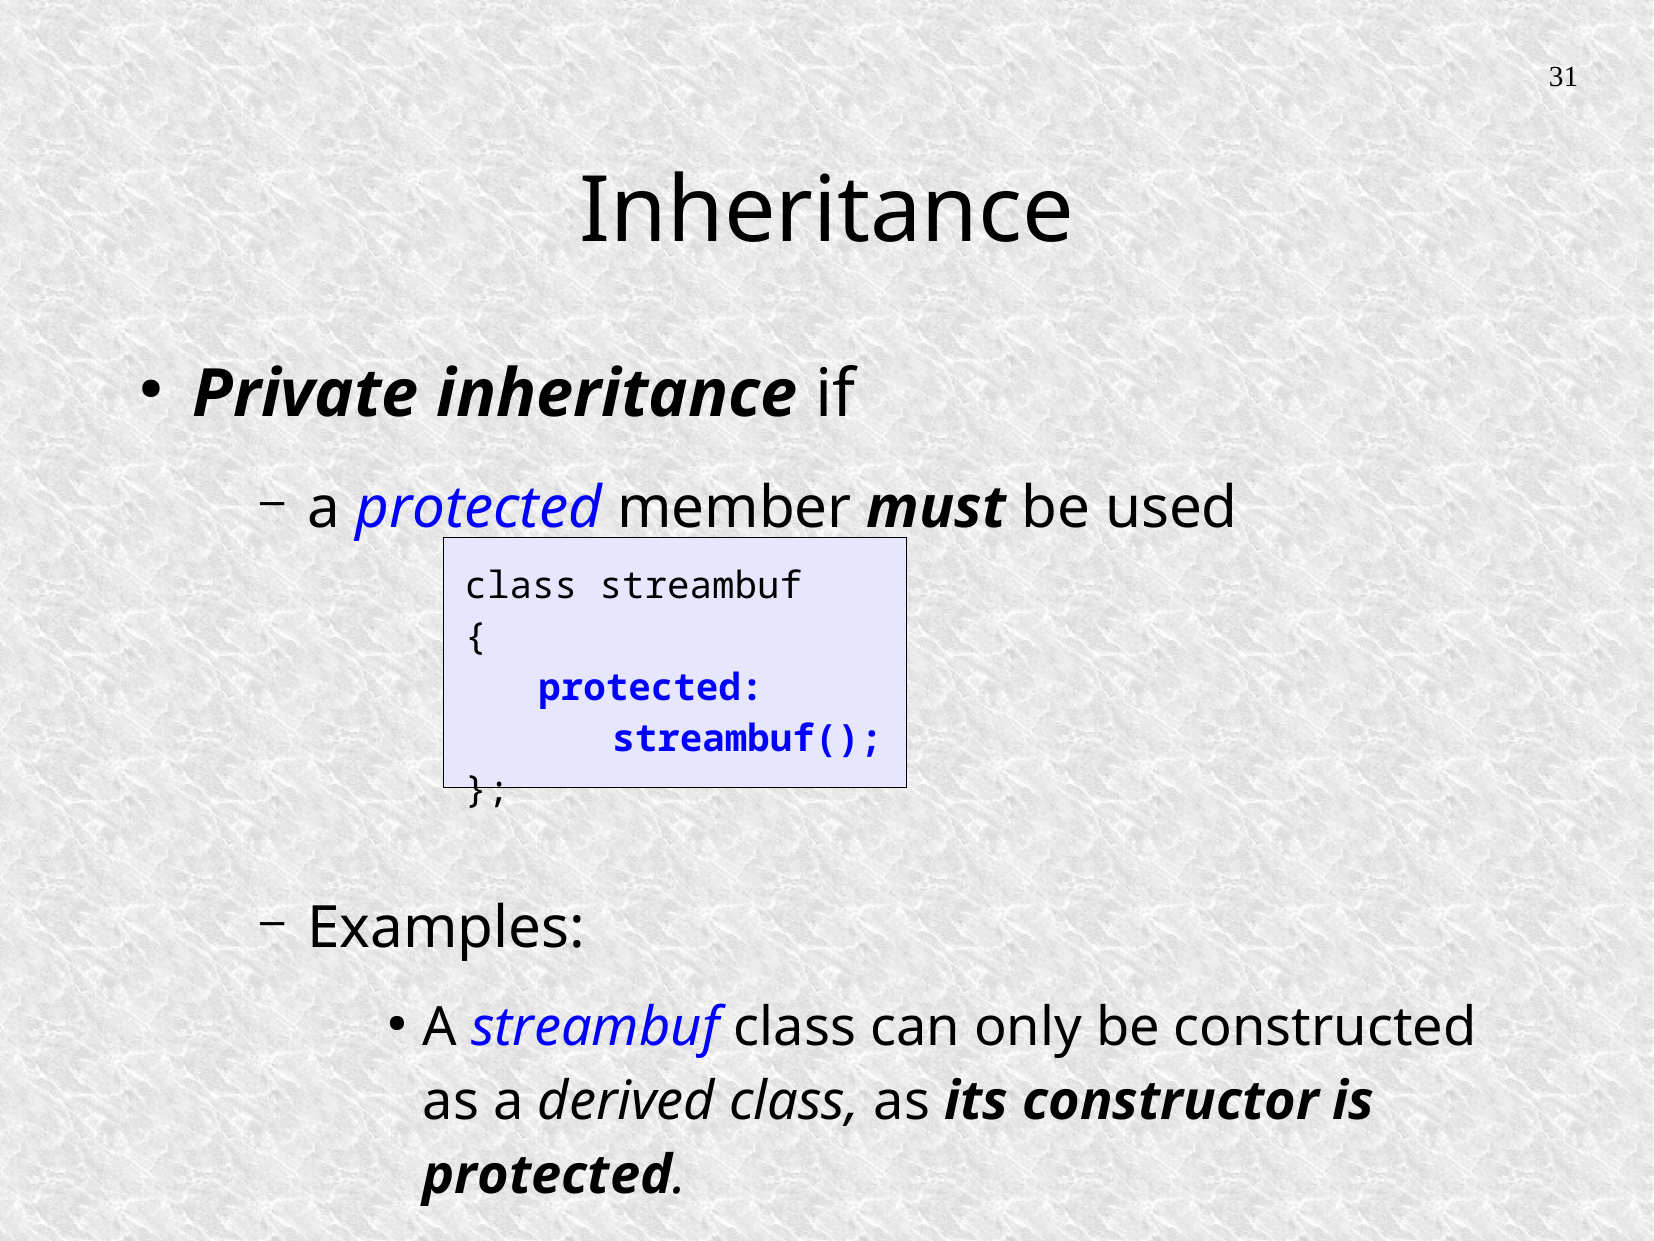

31
# Inheritance
Private inheritance if
a protected member must be used
Examples:
A streambuf class can only be constructed as a derived class, as its constructor is protected.
An ifstream needs to use a protected istream constructor
class streambuf
{
	protected:
		streambuf();
};